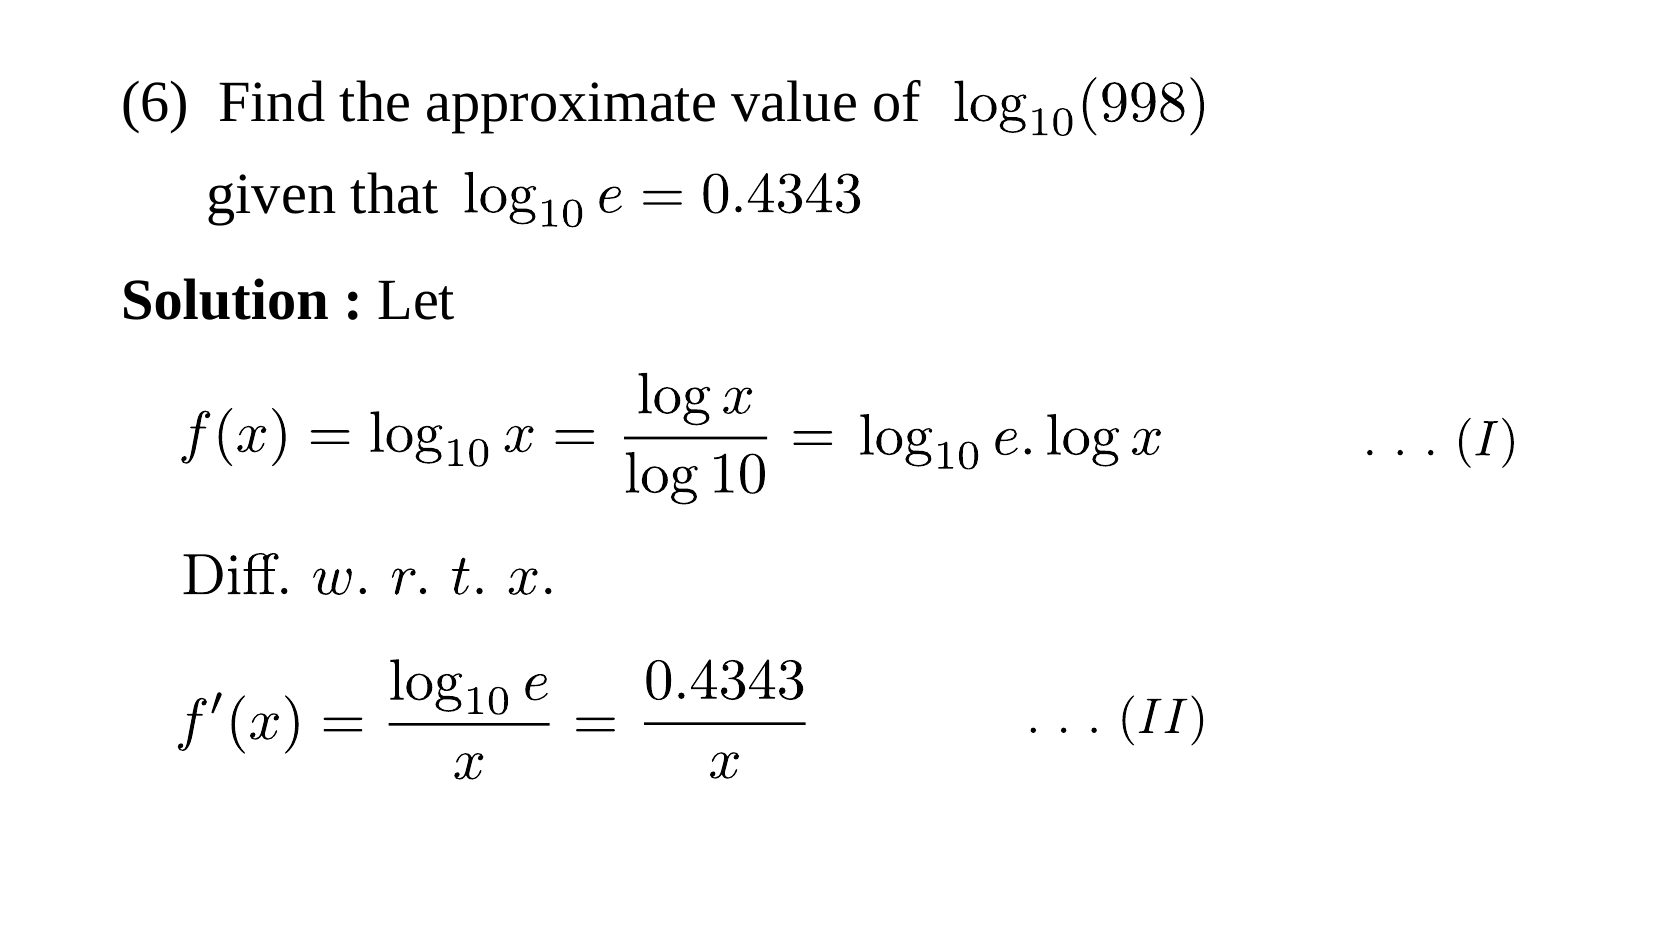

# (6) Find the approximate value of given that Solution : Let